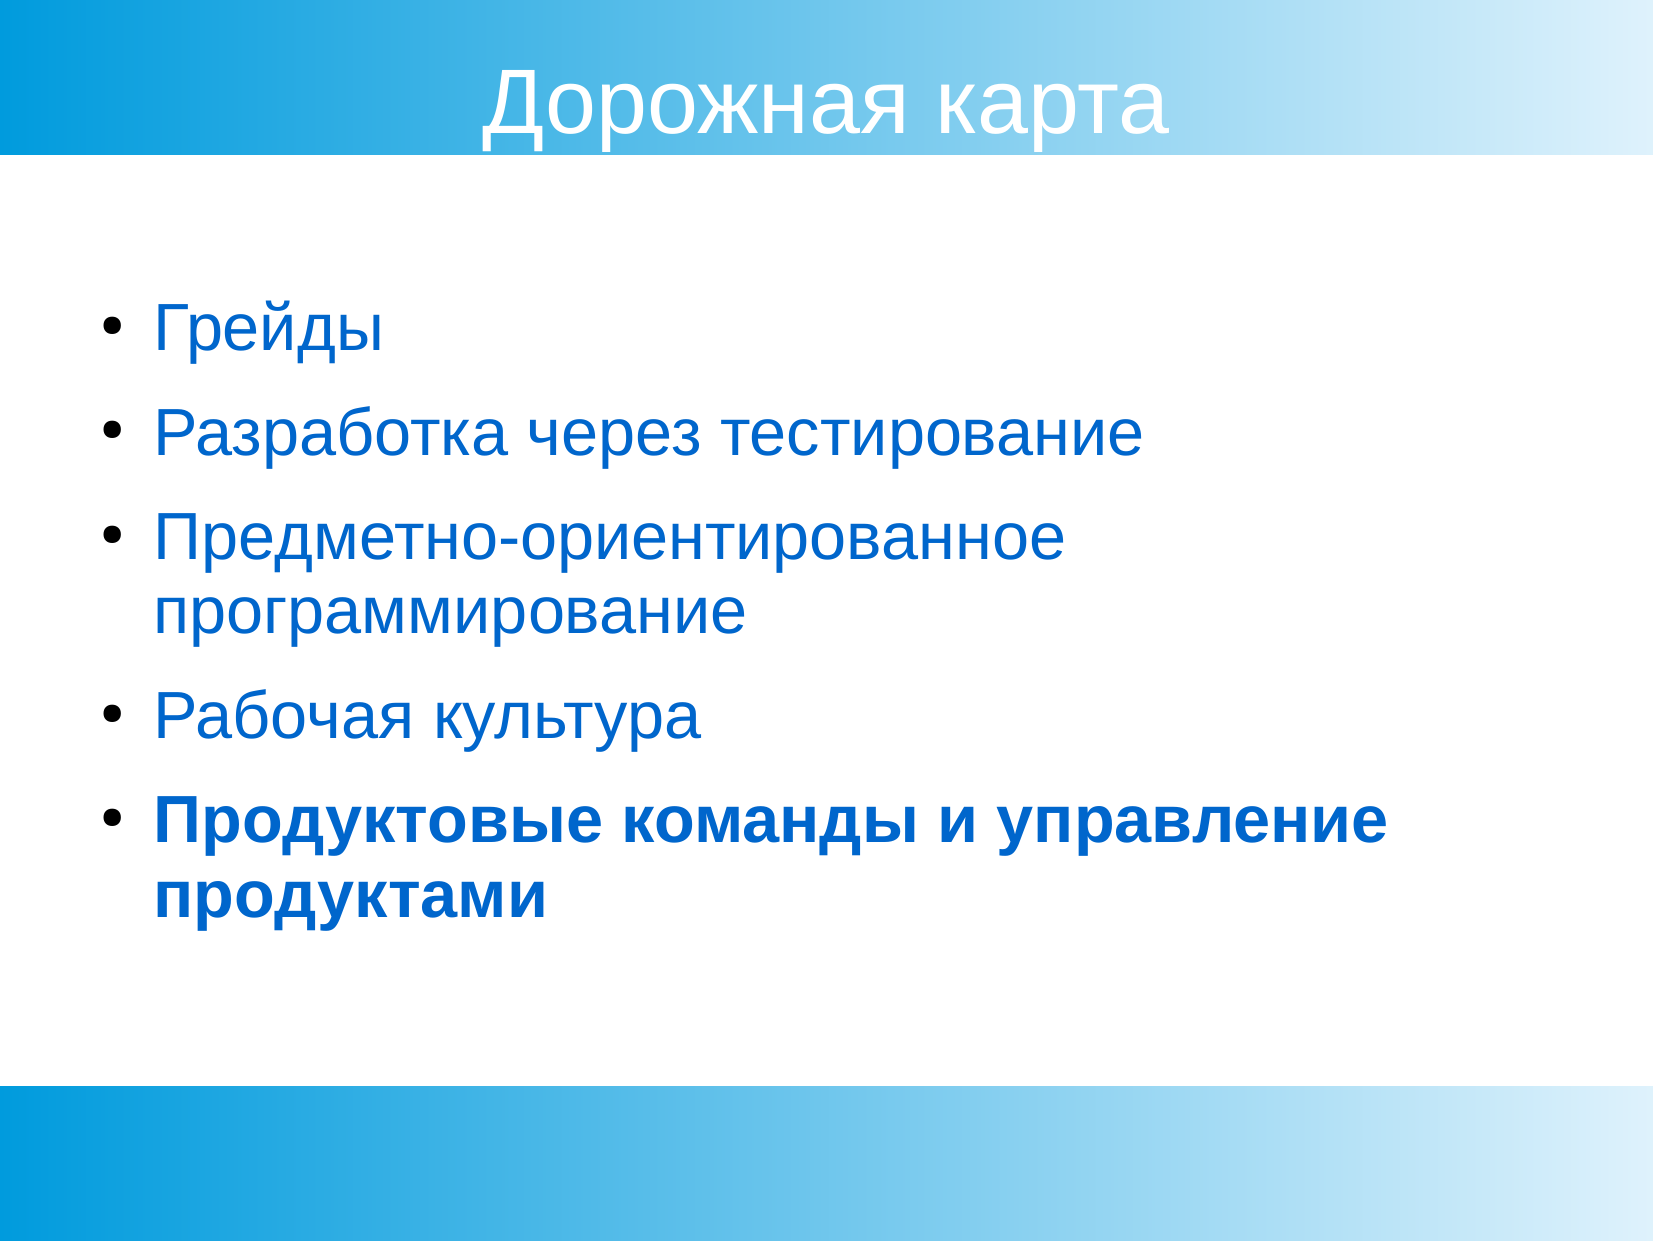

# Дорожная карта
Грейды
Разработка через тестирование
Предметно-ориентированное программирование
Рабочая культура
Продуктовые команды и управление продуктами